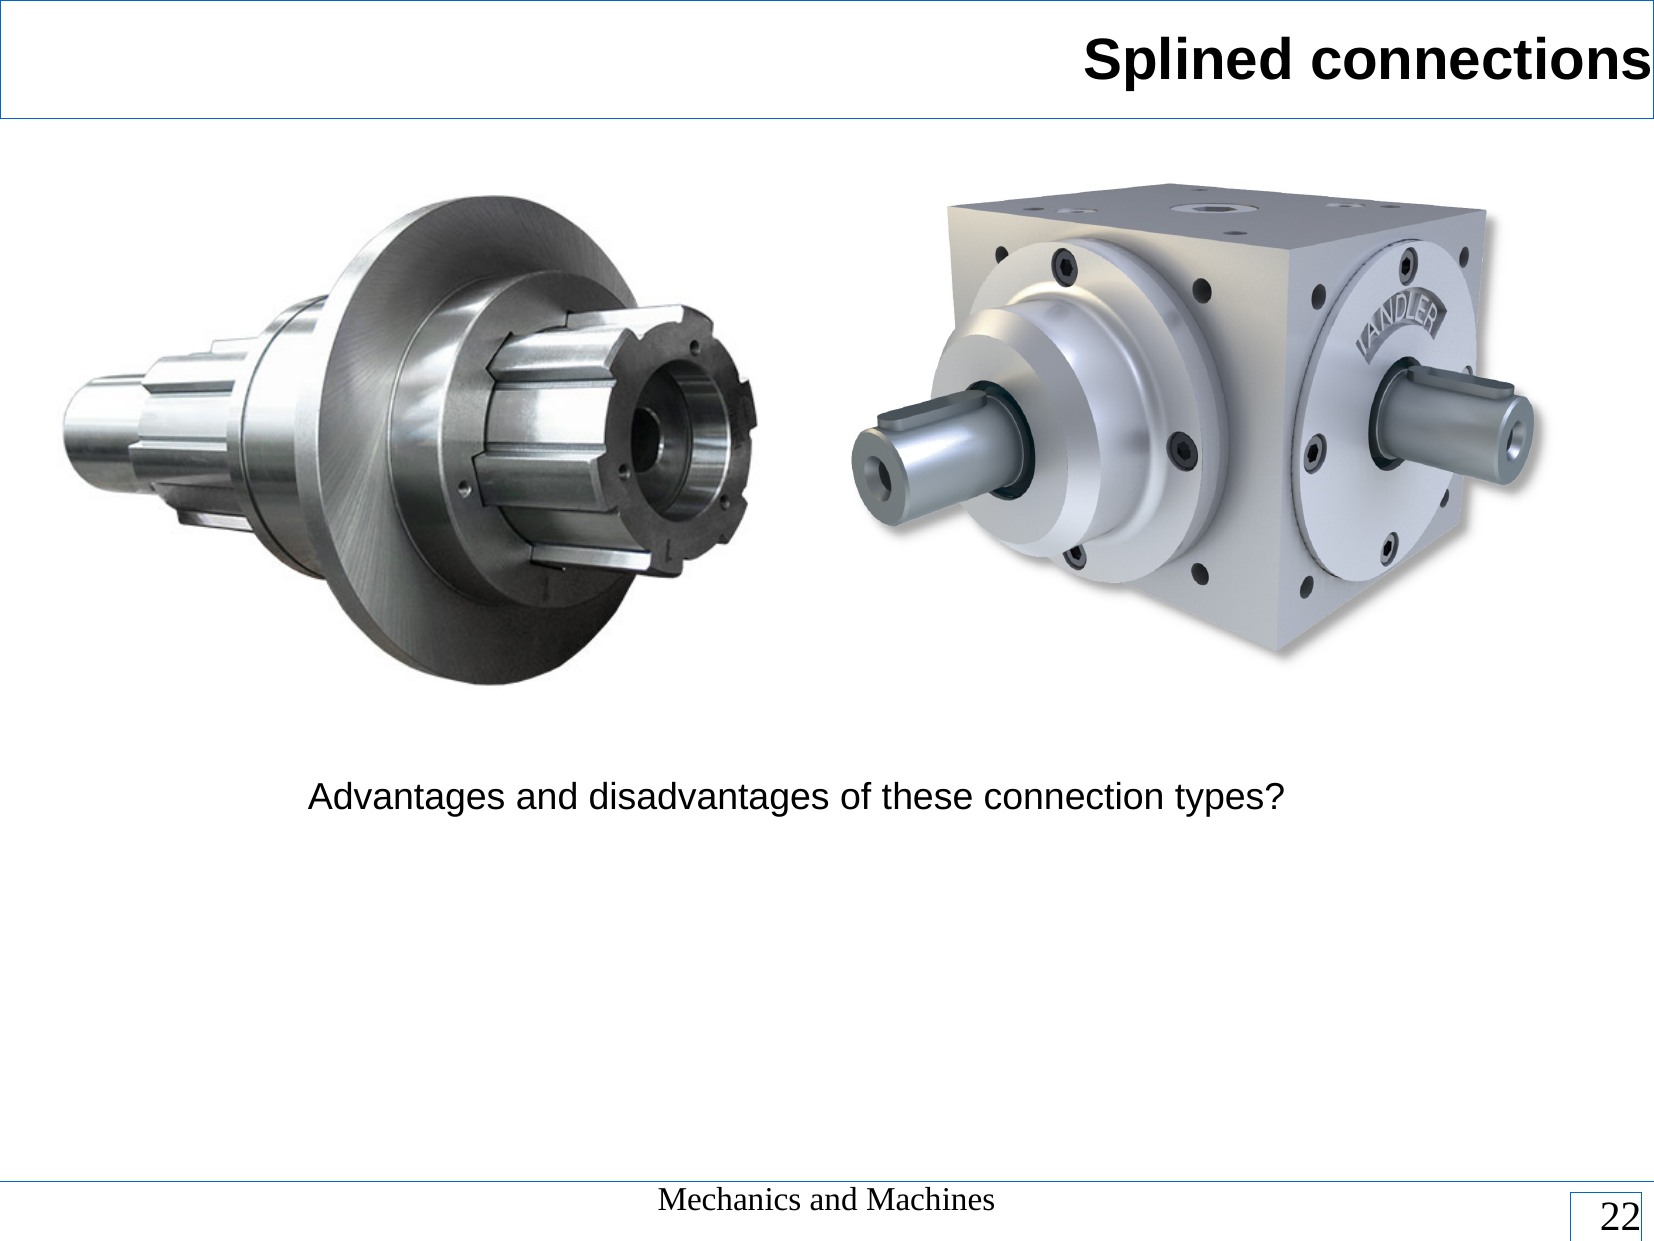

# Splined connections
Advantages and disadvantages of these connection types?
Mechanics and Machines
22